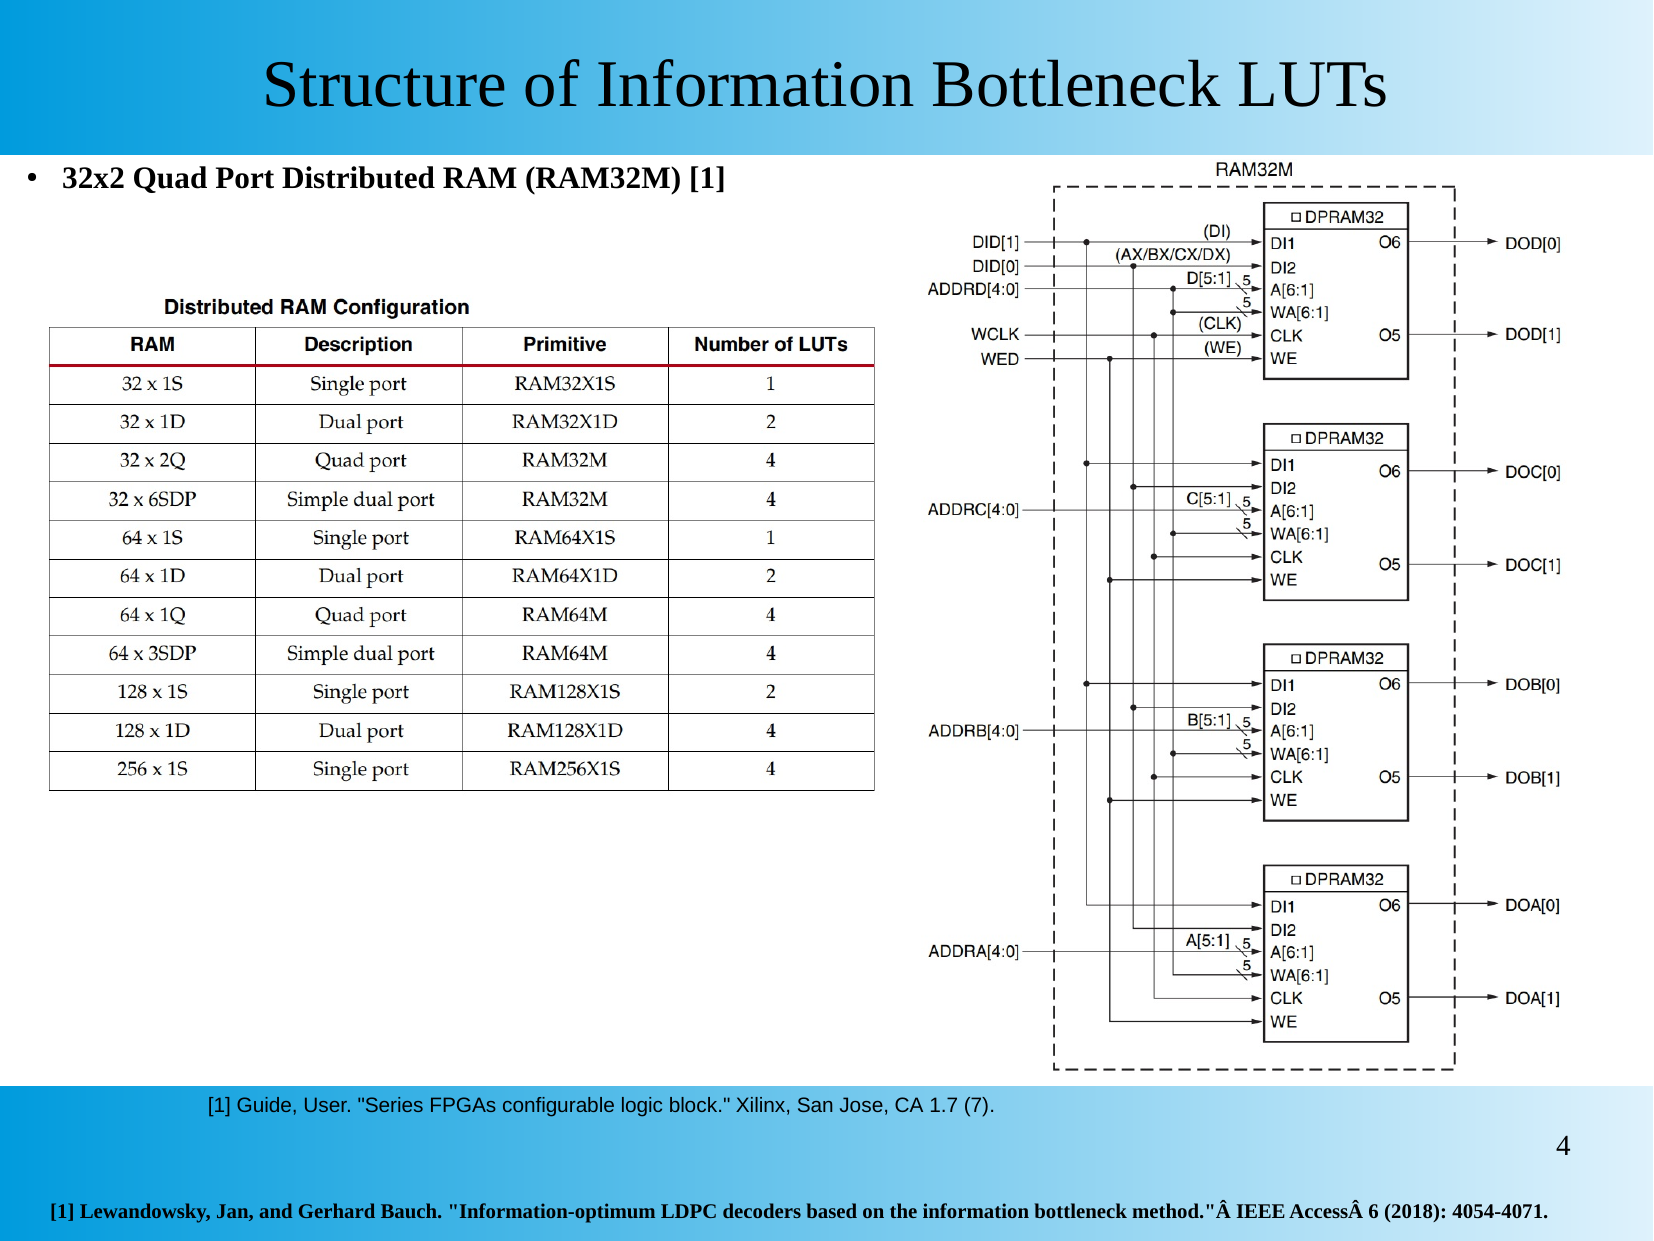

# Structure of Information Bottleneck LUTs
32x2 Quad Port Distributed RAM (RAM32M) [1]
[1] Guide, User. "Series FPGAs configurable logic block." Xilinx, San Jose, CA 1.7 (7).
4
[1] Lewandowsky, Jan, and Gerhard Bauch. "Information-optimum LDPC decoders based on the information bottleneck method."Â IEEE AccessÂ 6 (2018): 4054-4071.